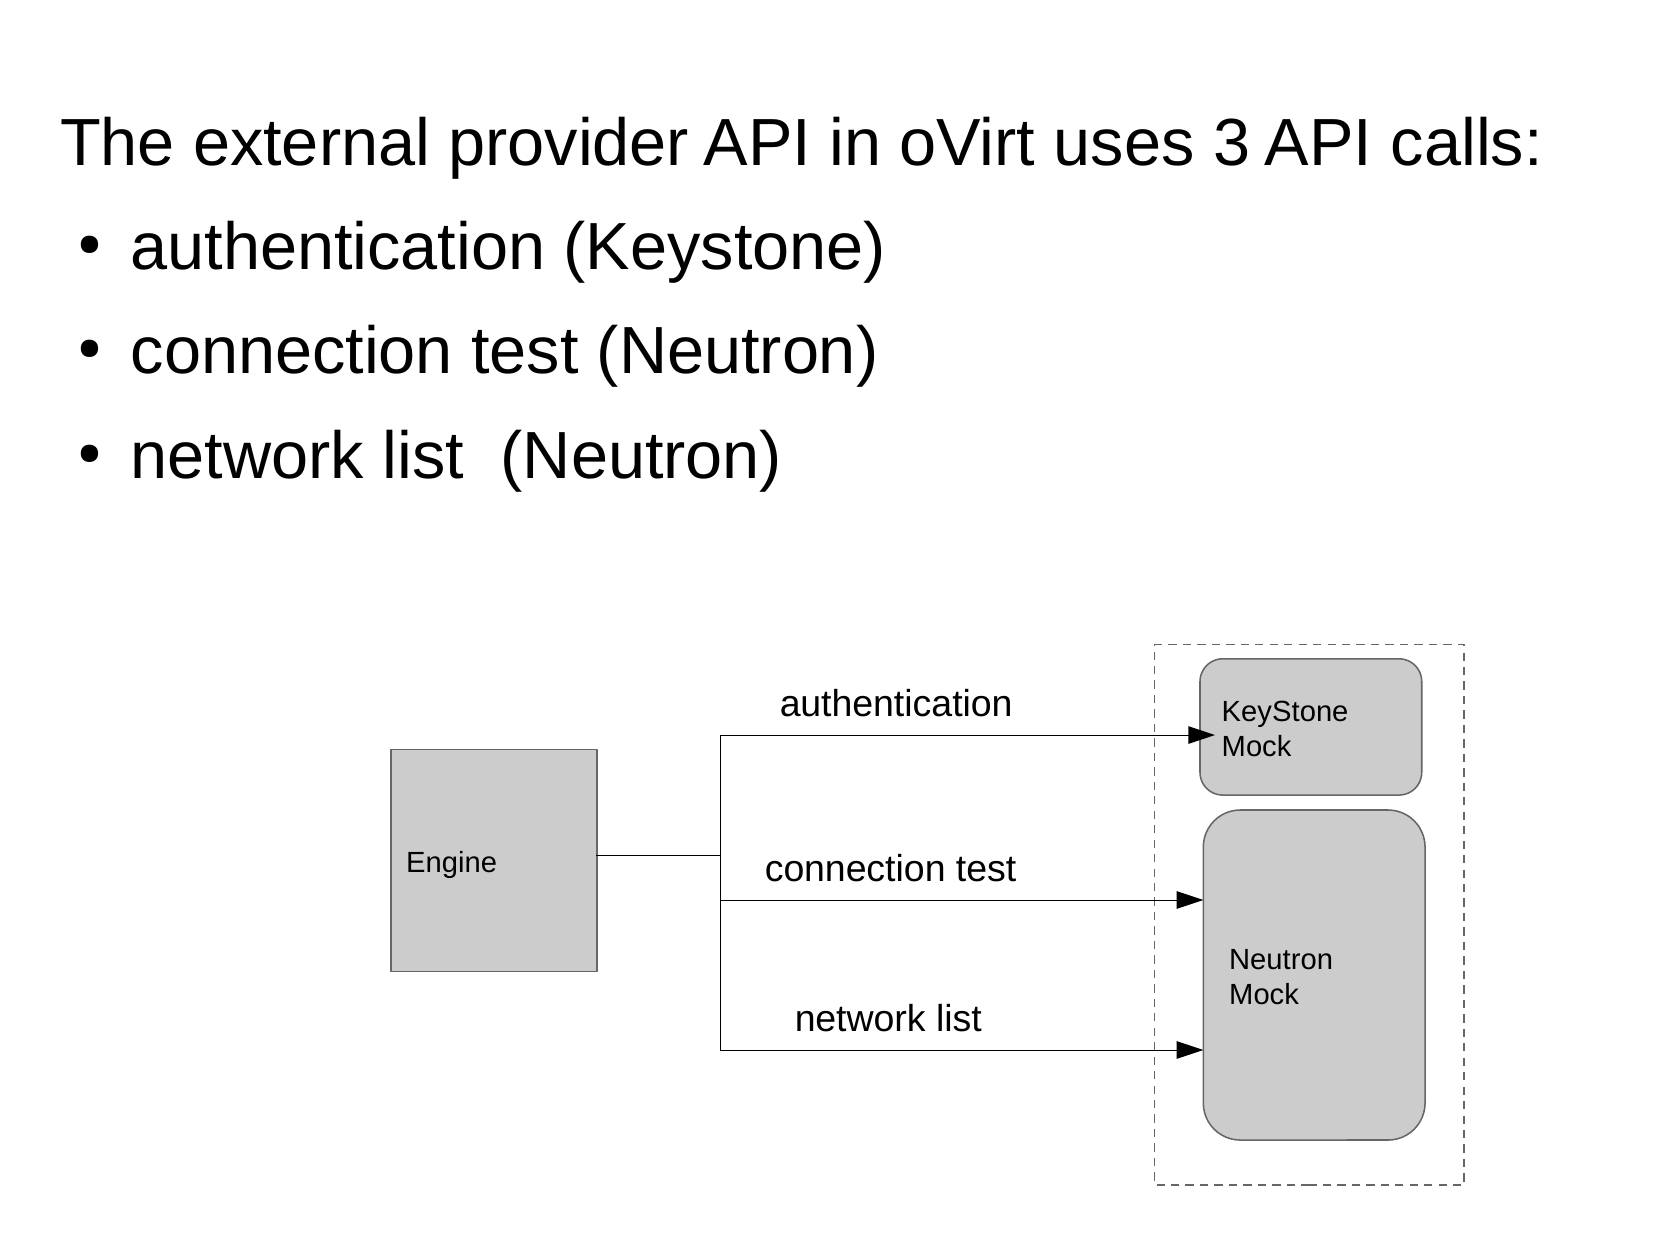

The external provider API in oVirt uses 3 API calls:
authentication (Keystone)
connection test (Neutron)
network list (Neutron)
KeyStone Mock
authentication
Engine
Neutron Mock
connection test
network list